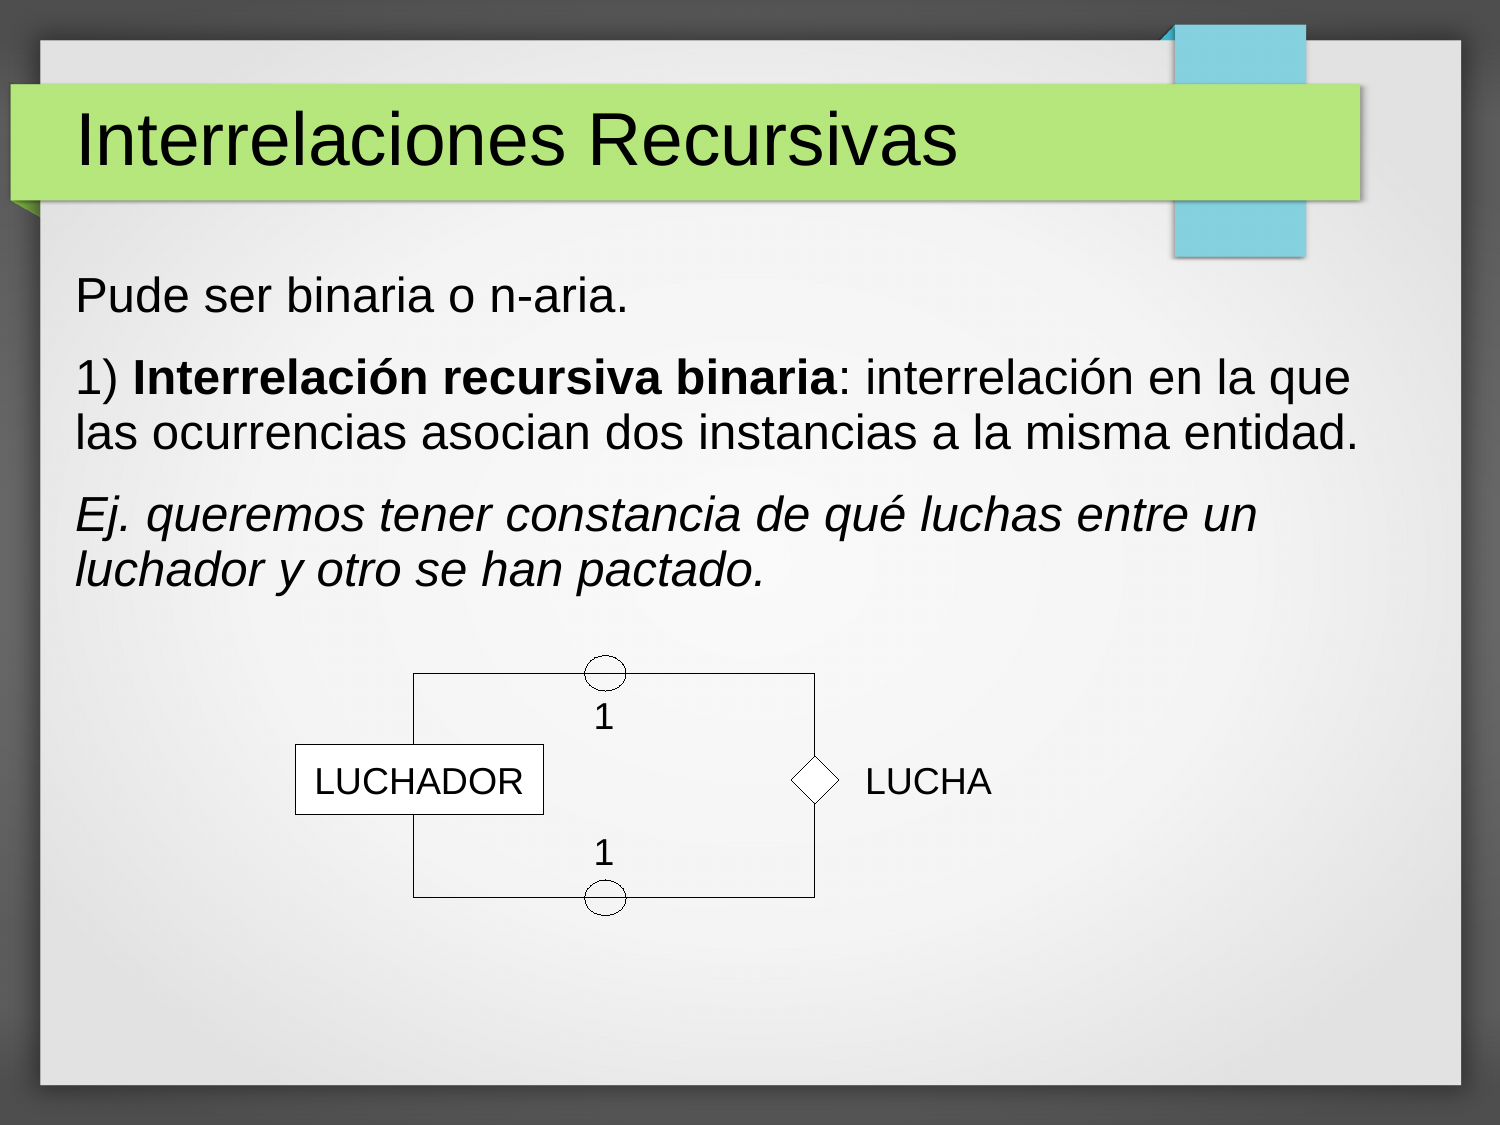

# Interrelaciones Recursivas
Pude ser binaria o n-aria.
1) Interrelación recursiva binaria: interrelación en la que las ocurrencias asocian dos instancias a la misma entidad.
Ej. queremos tener constancia de qué luchas entre un luchador y otro se han pactado.
1
LUCHADOR
LUCHA
1